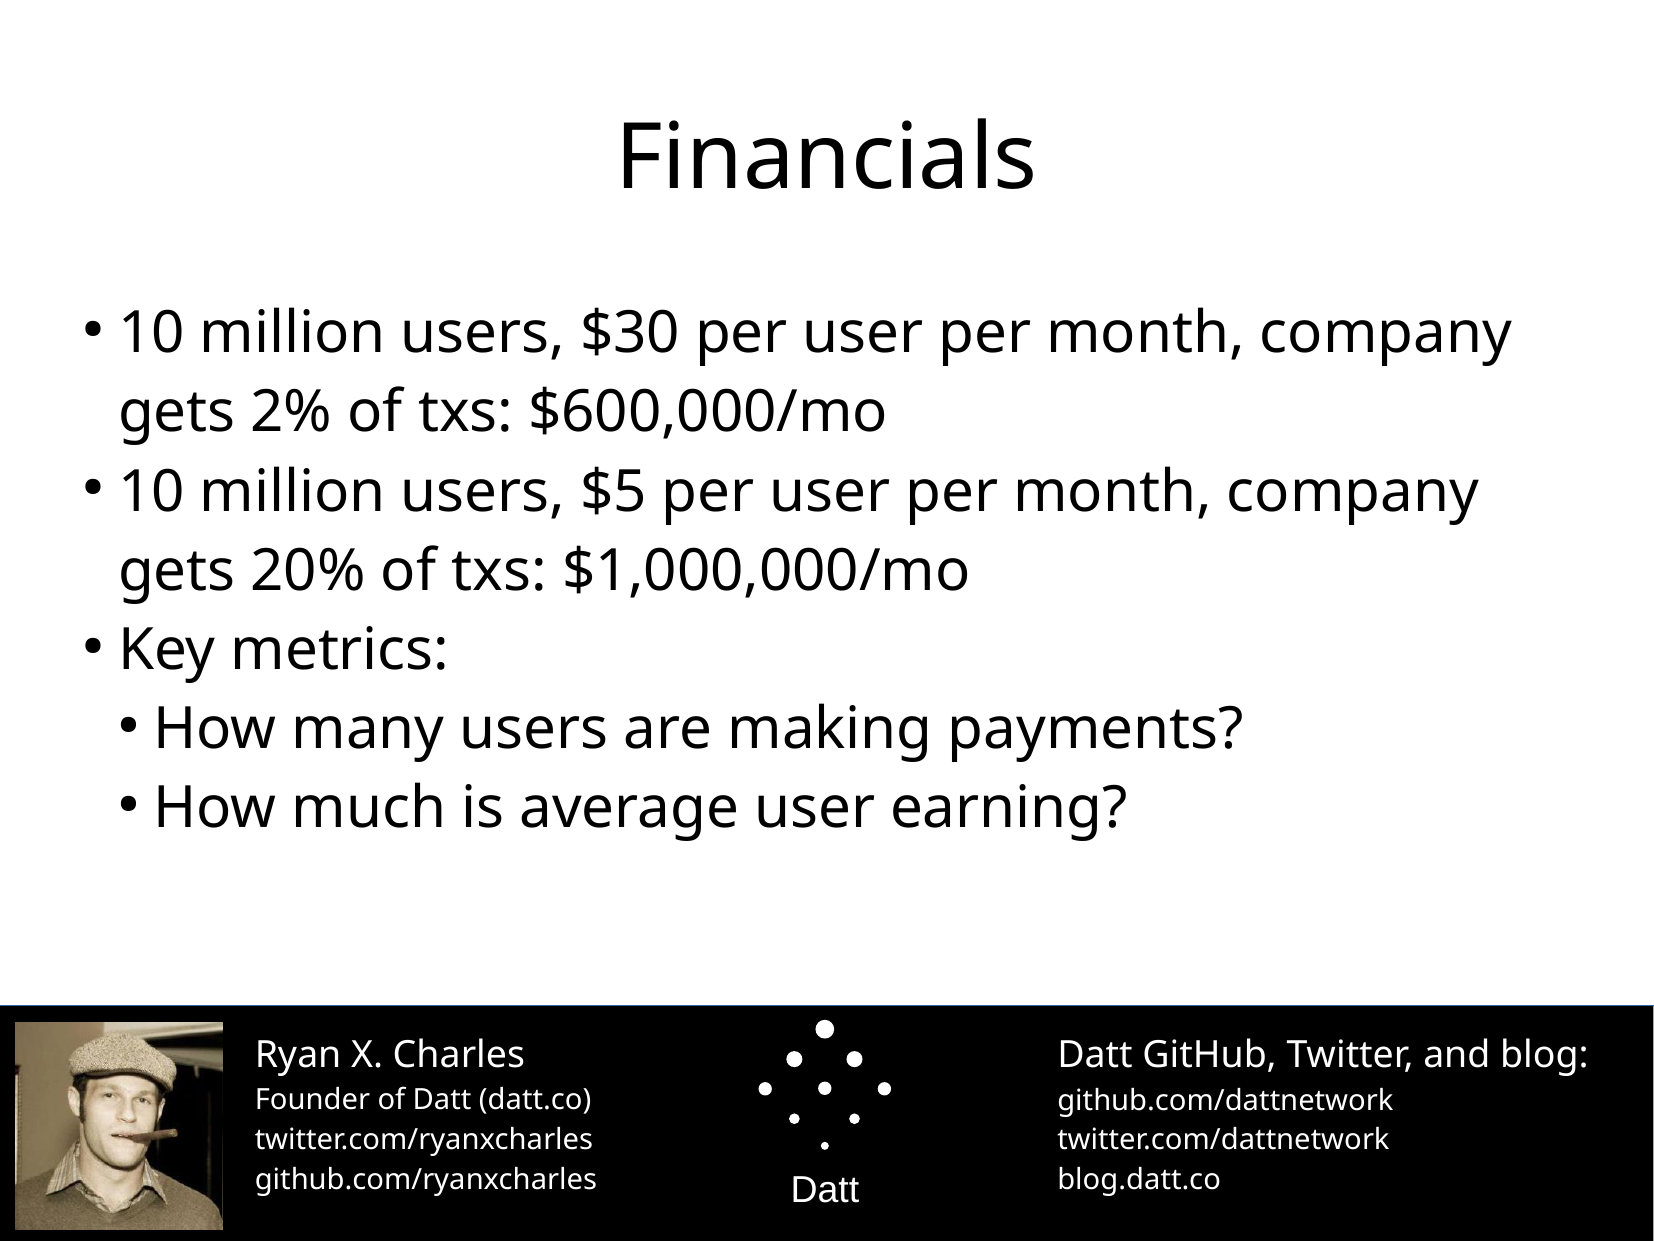

Financials
# 10 million users, $30 per user per month, company gets 2% of txs: $600,000/mo
10 million users, $5 per user per month, company gets 20% of txs: $1,000,000/mo
Key metrics:
How many users are making payments?
How much is average user earning?
Ryan X. Charles
Founder of Datt (datt.co)
twitter.com/ryanxcharles
github.com/ryanxcharles
Datt GitHub, Twitter, and blog:
github.com/dattnetwork
twitter.com/dattnetwork
blog.datt.co
Datt